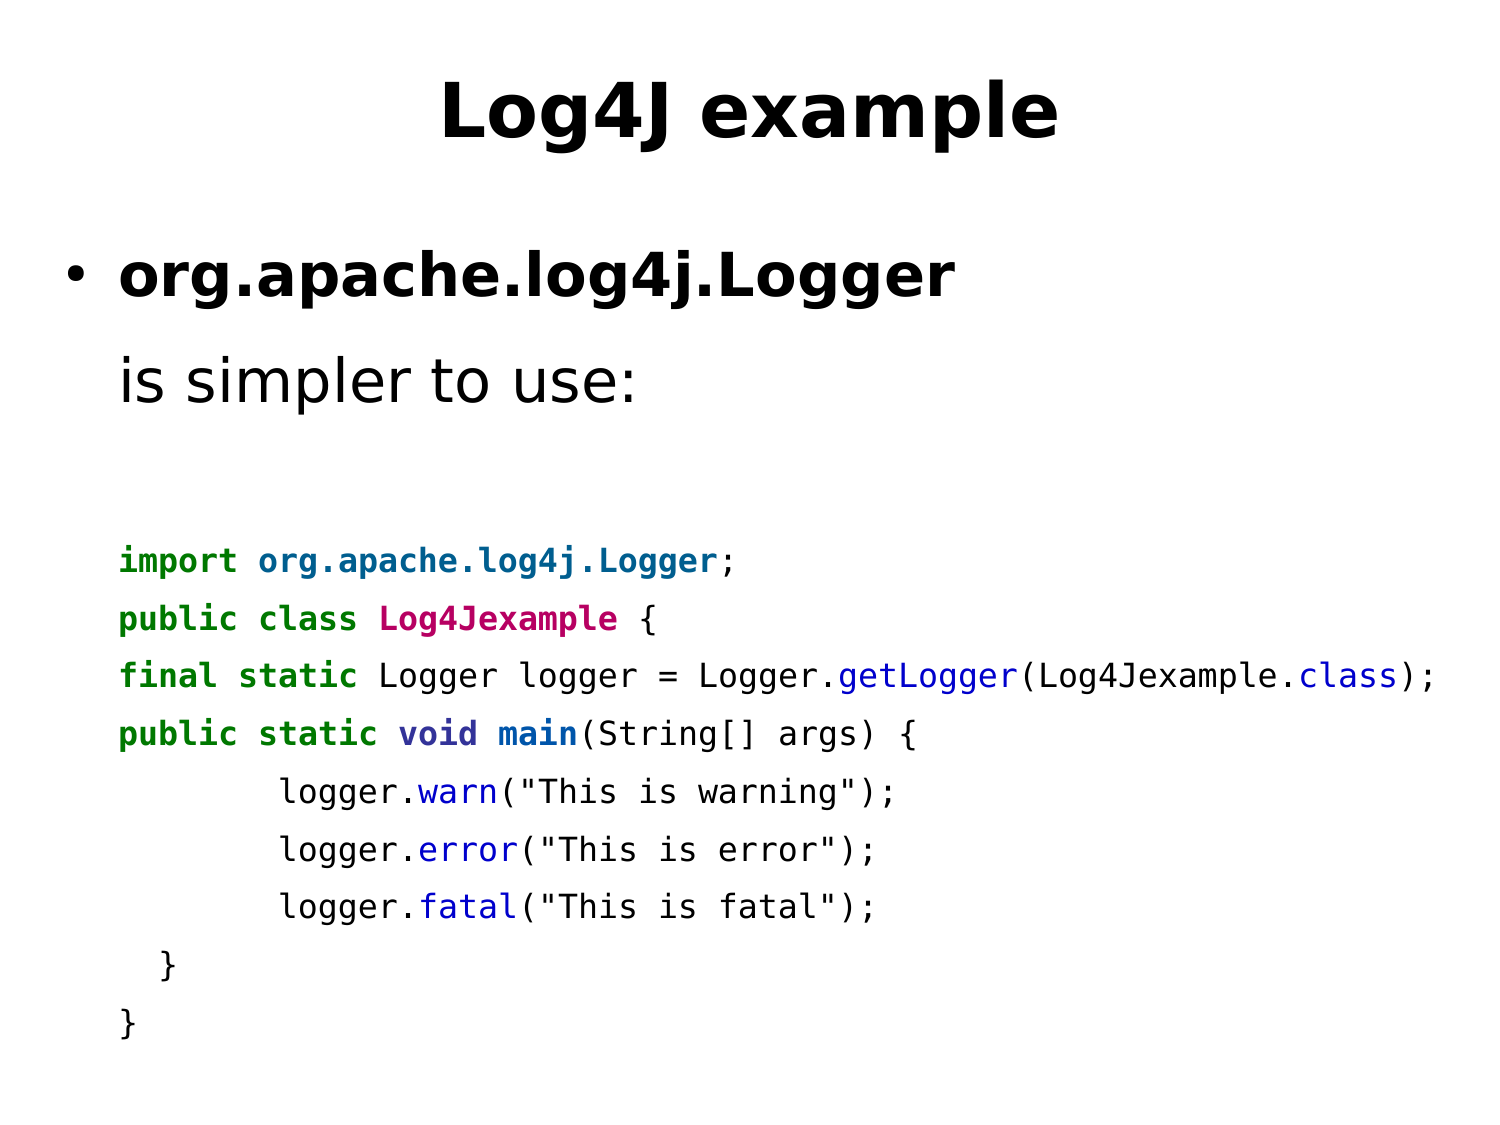

# Log4J example
org.apache.log4j.Logger
is simpler to use:
import org.apache.log4j.Logger;
public class Log4Jexample {
final static Logger logger = Logger.getLogger(Log4Jexample.class);
public static void main(String[] args) {
 logger.warn("This is warning");
 logger.error("This is error");
 logger.fatal("This is fatal");
 }
}